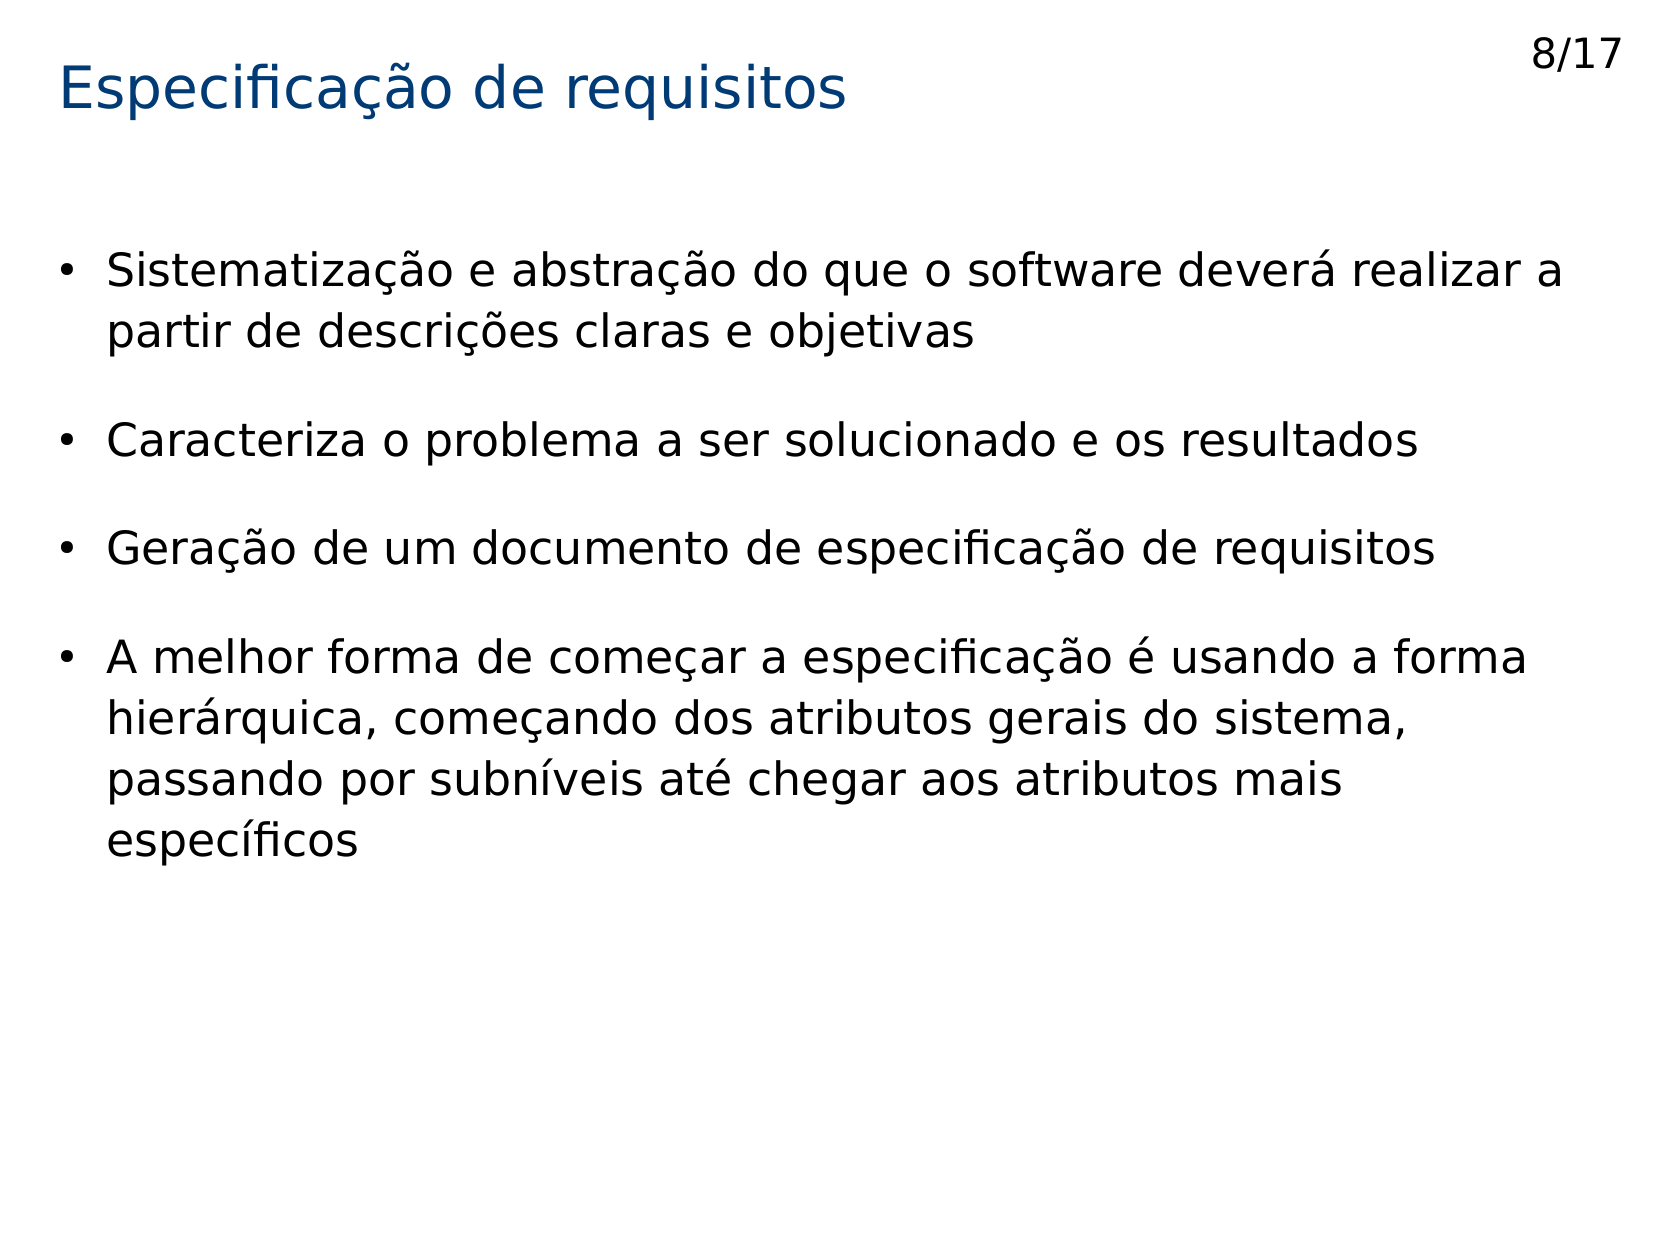

# Especificação de requisitos
8
Sistematização e abstração do que o software deverá realizar a partir de descrições claras e objetivas
Caracteriza o problema a ser solucionado e os resultados
Geração de um documento de especificação de requisitos
A melhor forma de começar a especificação é usando a forma hierárquica, começando dos atributos gerais do sistema, passando por subníveis até chegar aos atributos mais específicos